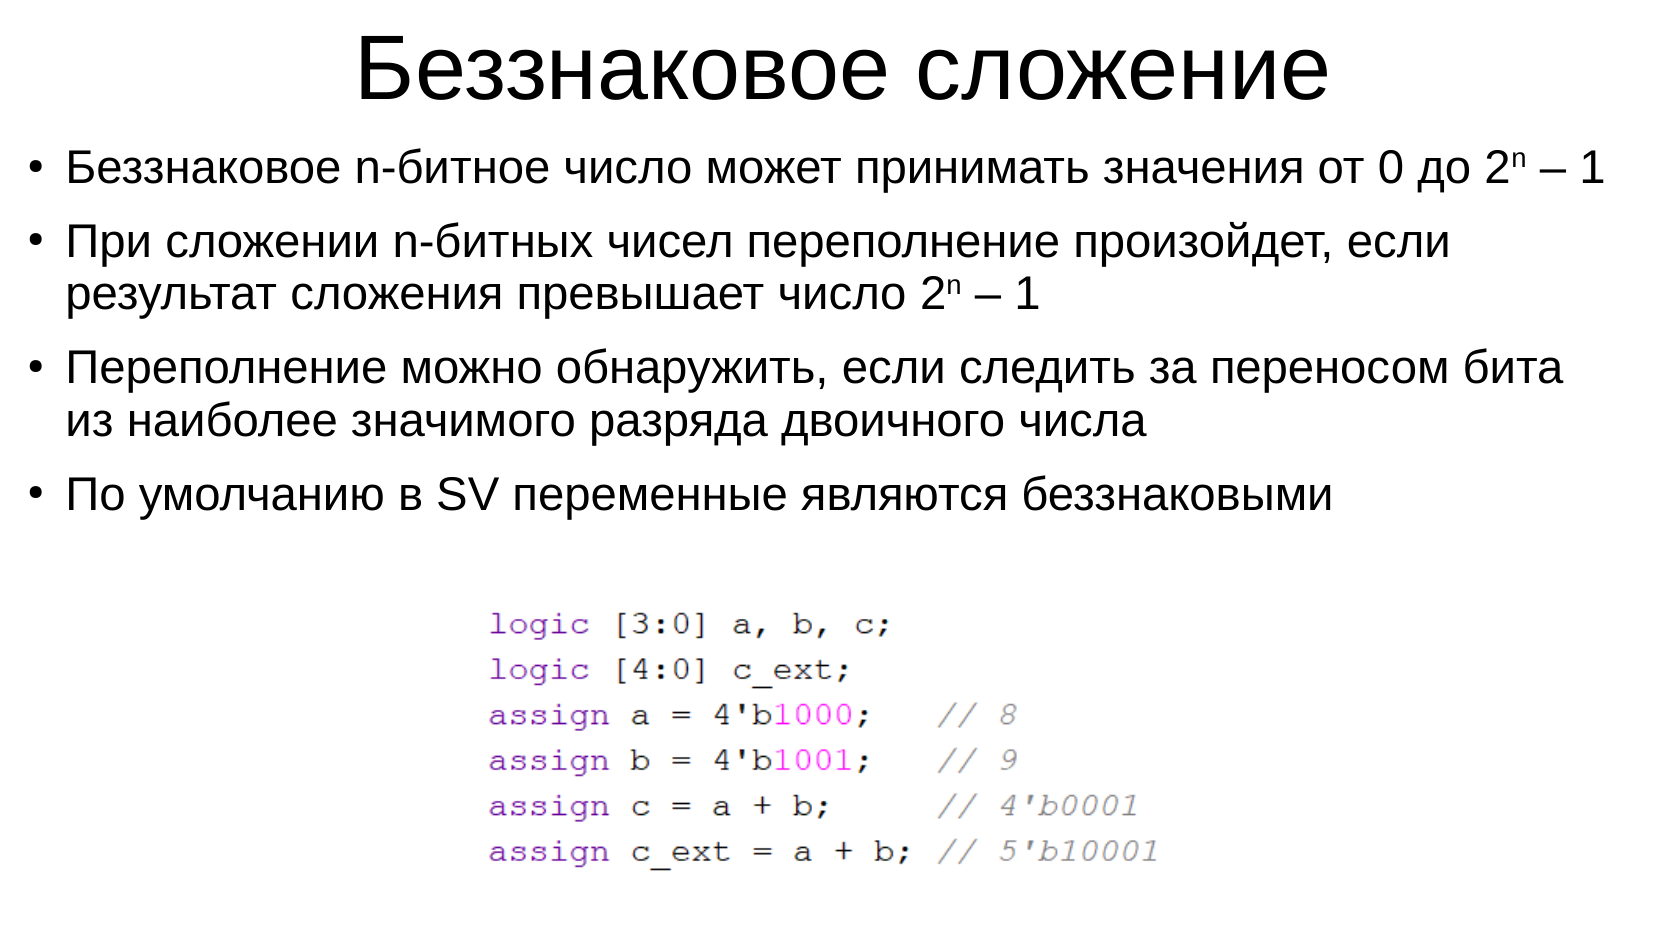

# Беззнаковое сложение
Беззнаковое n-битное число может принимать значения от 0 до 2n – 1
При сложении n-битных чисел переполнение произойдет, если результат сложения превышает число 2n – 1
Переполнение можно обнаружить, если следить за переносом бита из наиболее значимого разряда двоичного числа
По умолчанию в SV переменные являются беззнаковыми